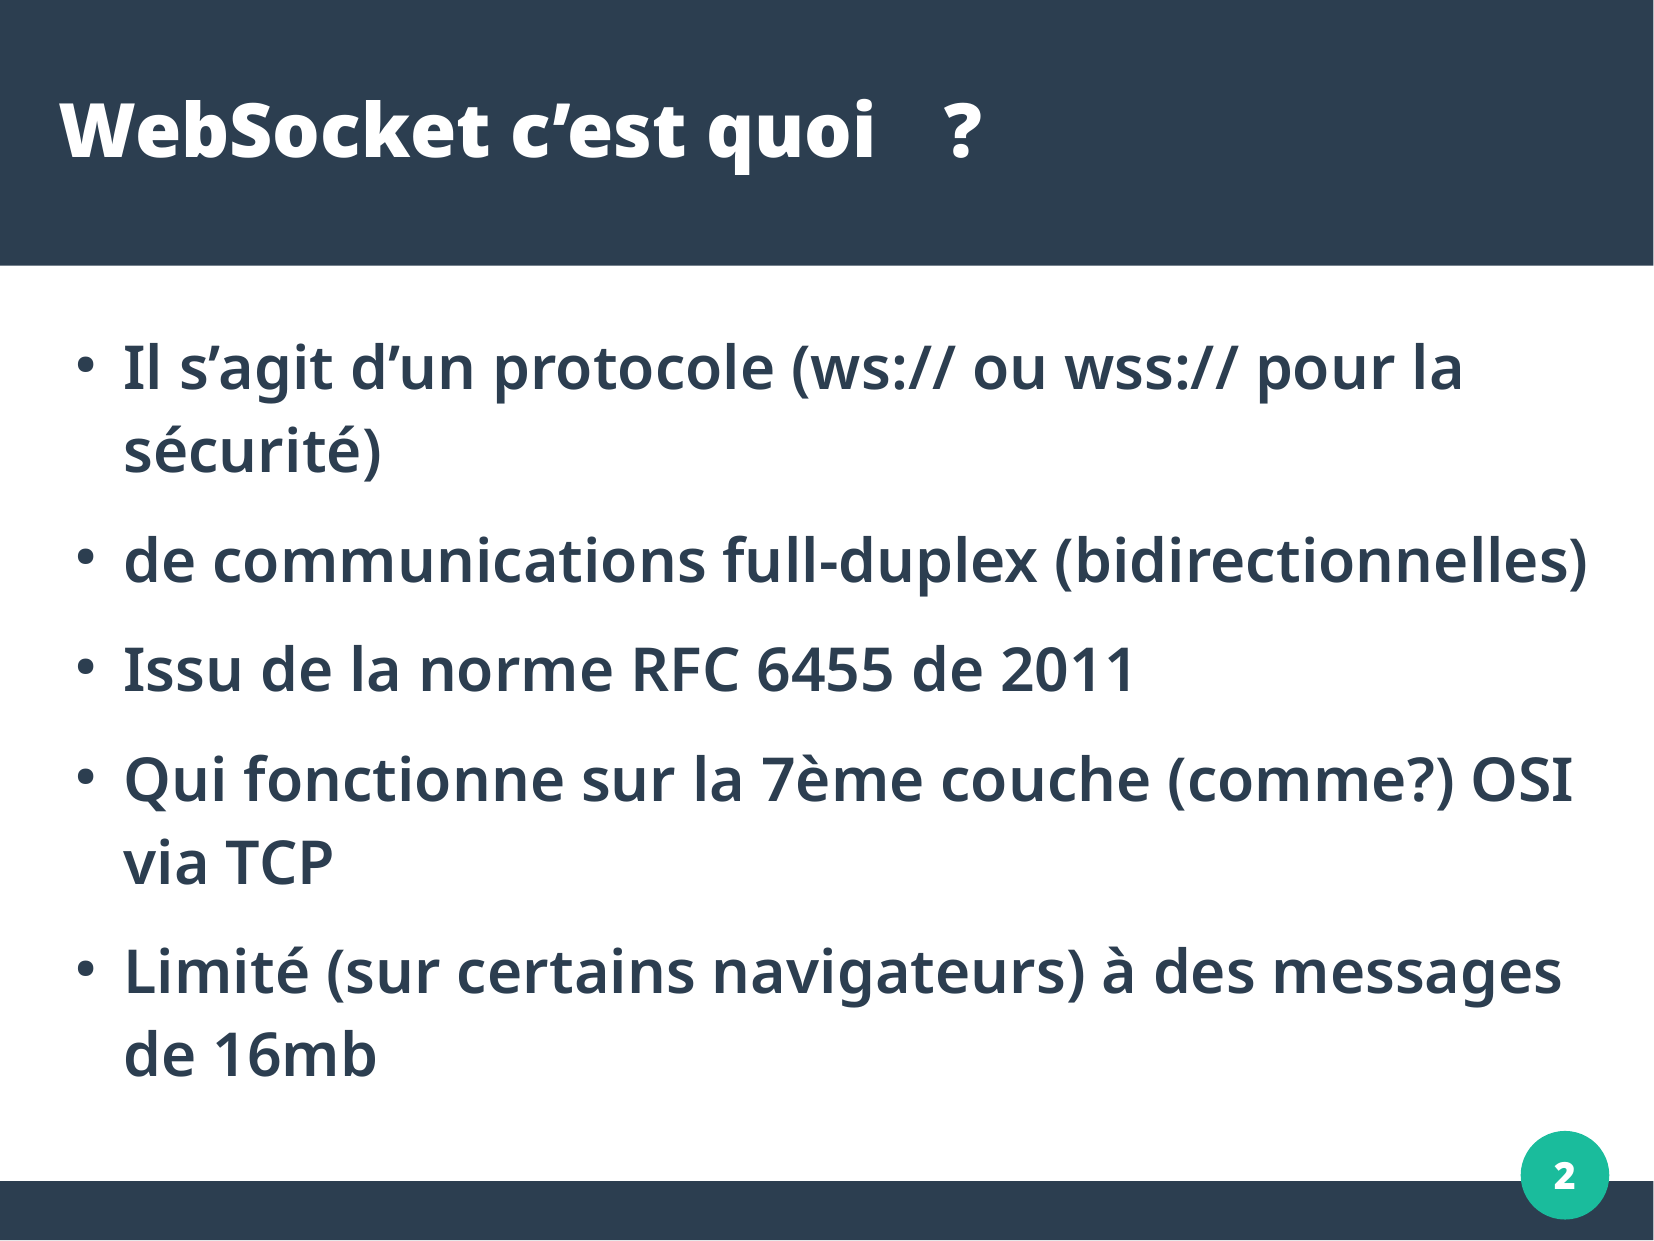

# WebSocket c’est quoi	?
Il s’agit d’un protocole (ws:// ou wss:// pour la sécurité)
de communications full-duplex (bidirectionnelles)
Issu de la norme RFC 6455 de 2011
Qui fonctionne sur la 7ème couche (comme?) OSI via TCP
Limité (sur certains navigateurs) à des messages de 16mb
2